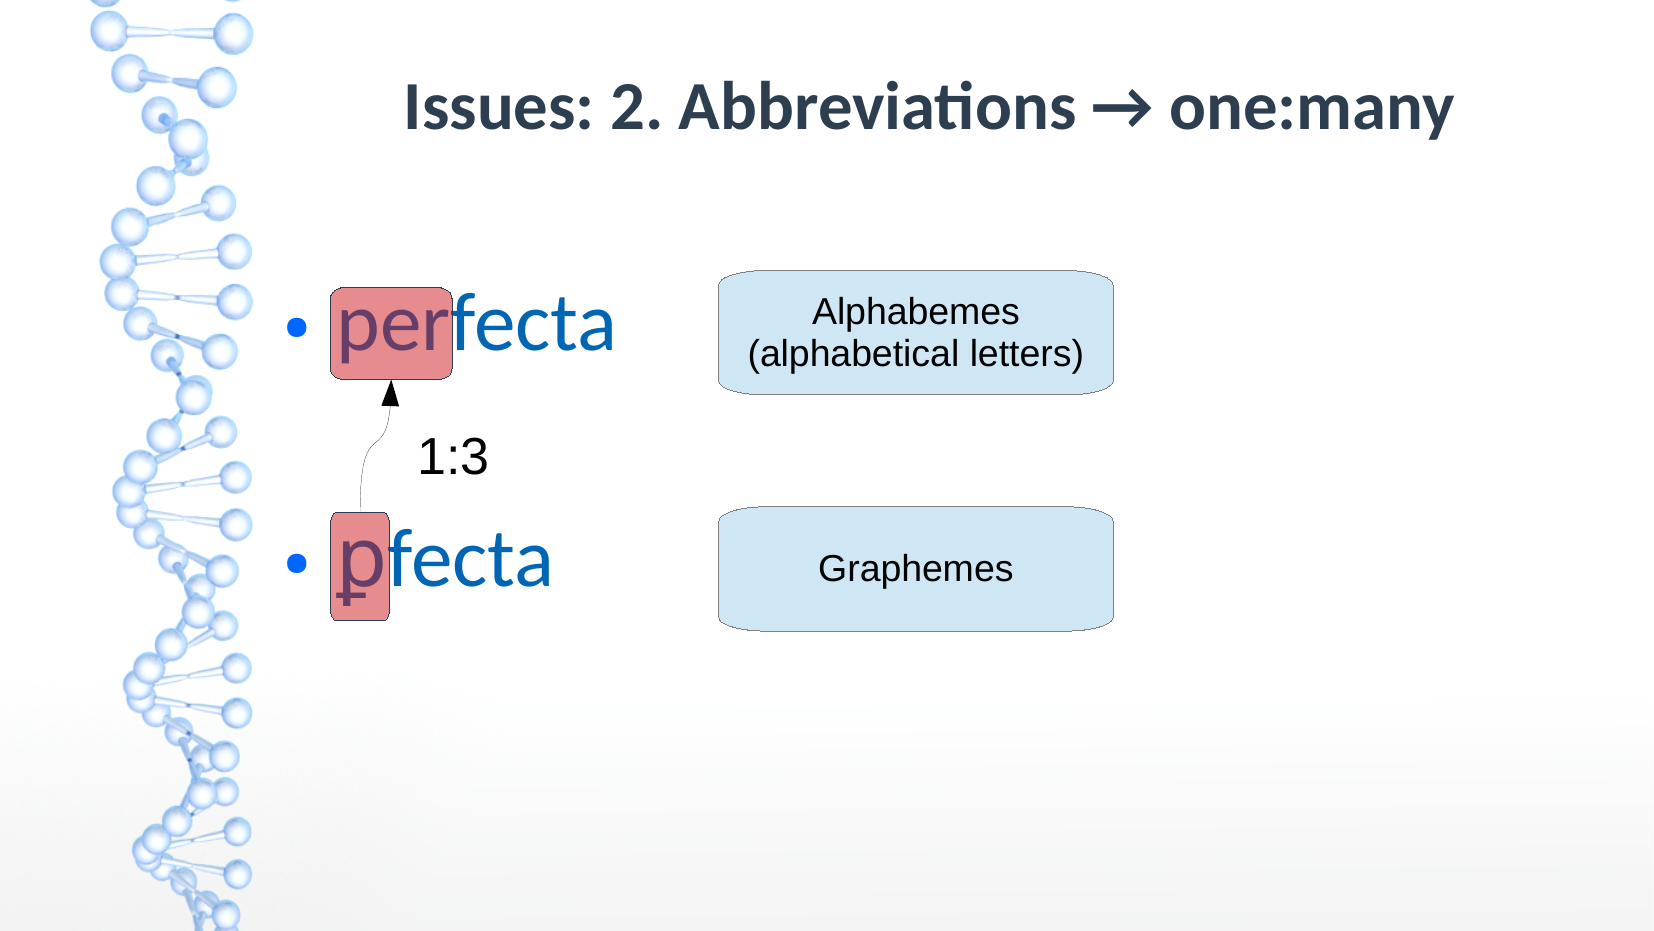

# Issues: 2. Abbreviations → one:many
Alphabemes
(alphabetical letters)
perfecta
1:3
Graphemes
ꝑfecta